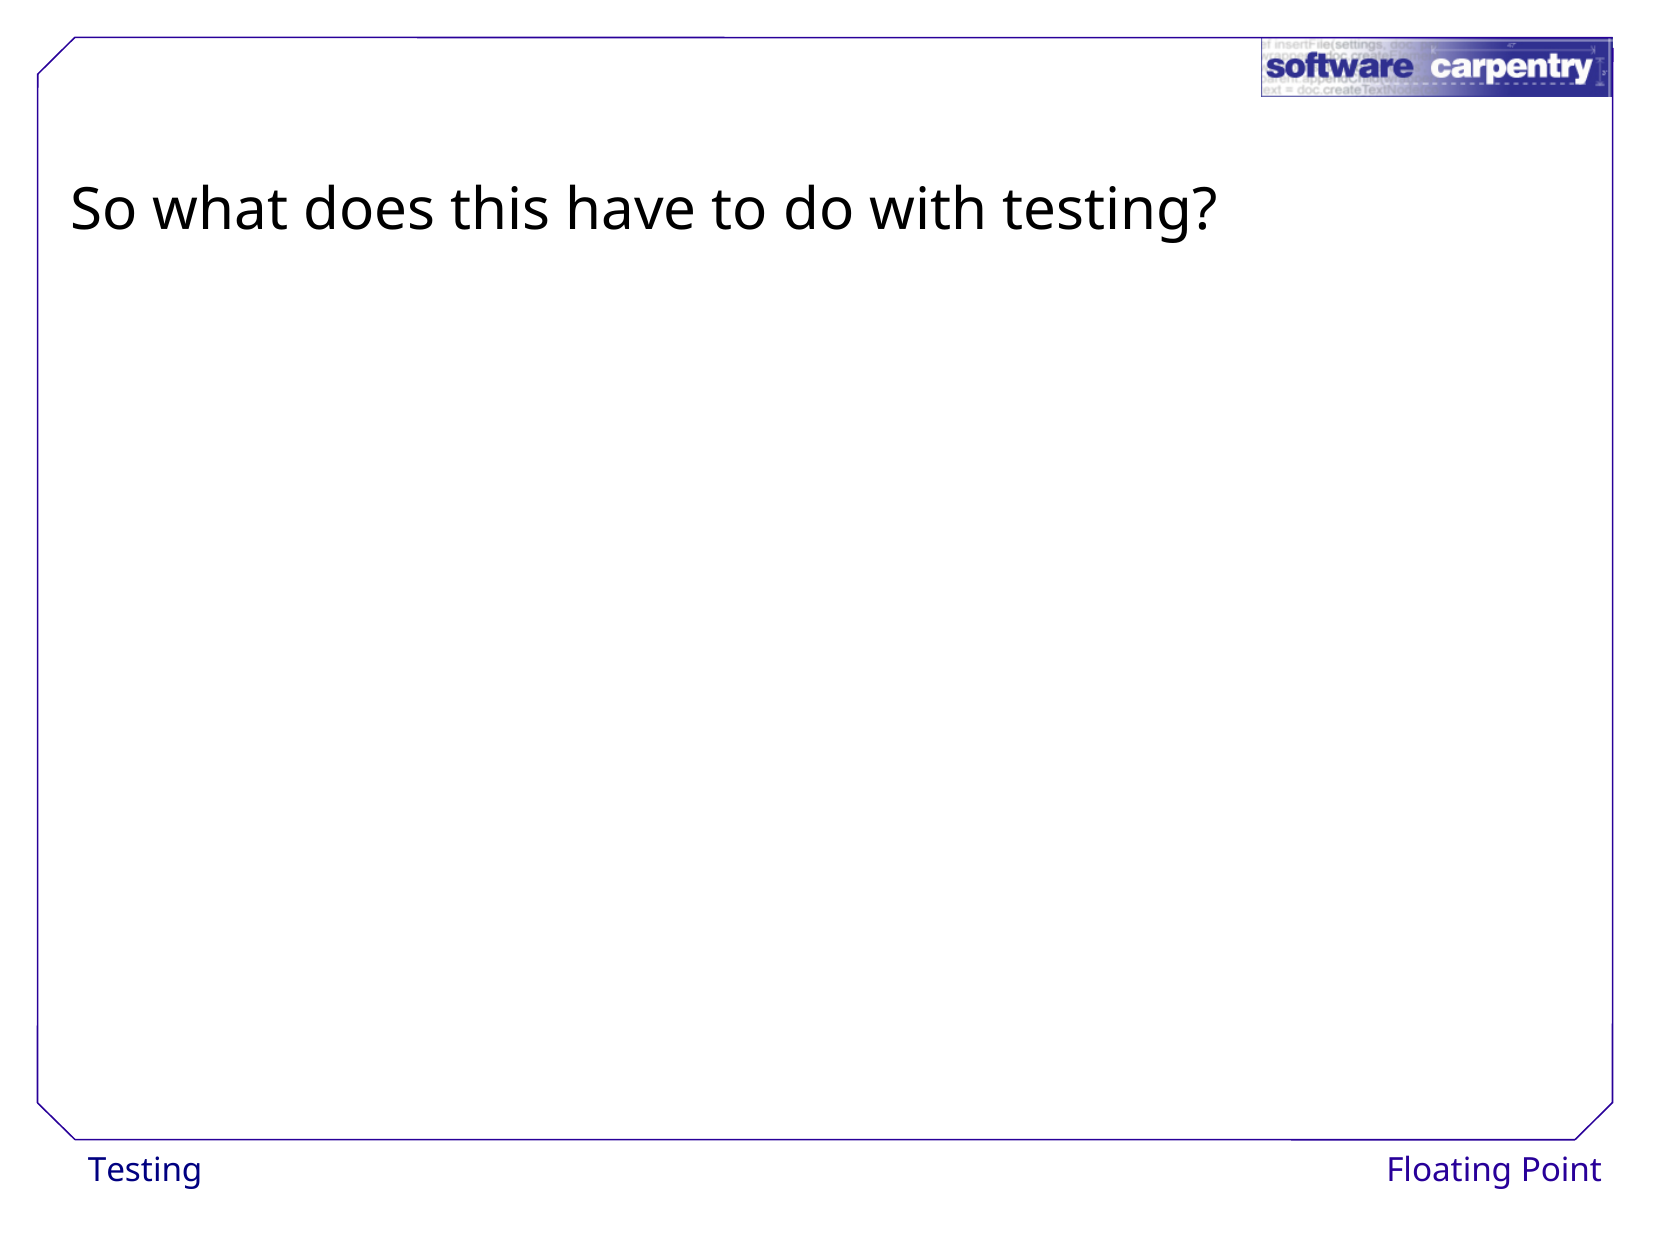

So what does this have to do with testing?